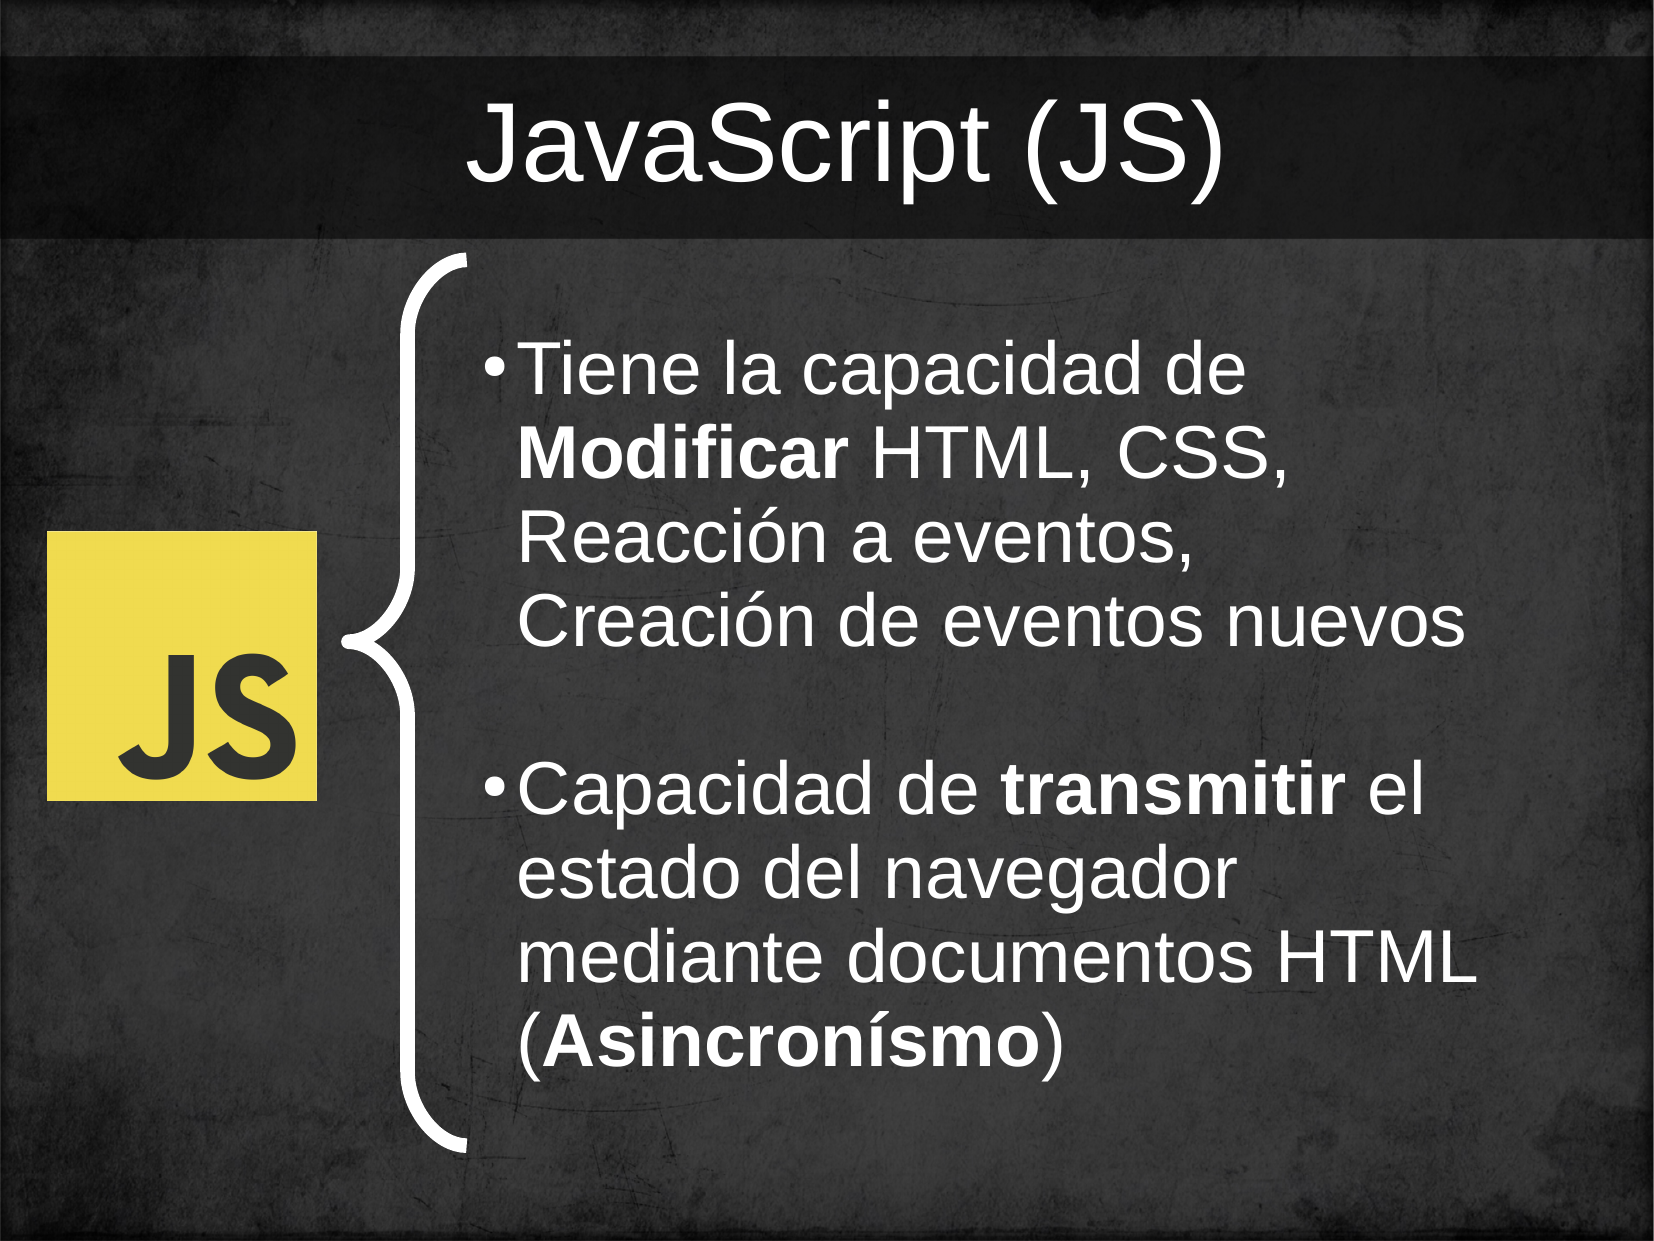

JavaScript (JS)
Tiene la capacidad de Modificar HTML, CSS, Reacción a eventos, Creación de eventos nuevos
Capacidad de transmitir el estado del navegador mediante documentos HTML (Asincronísmo)